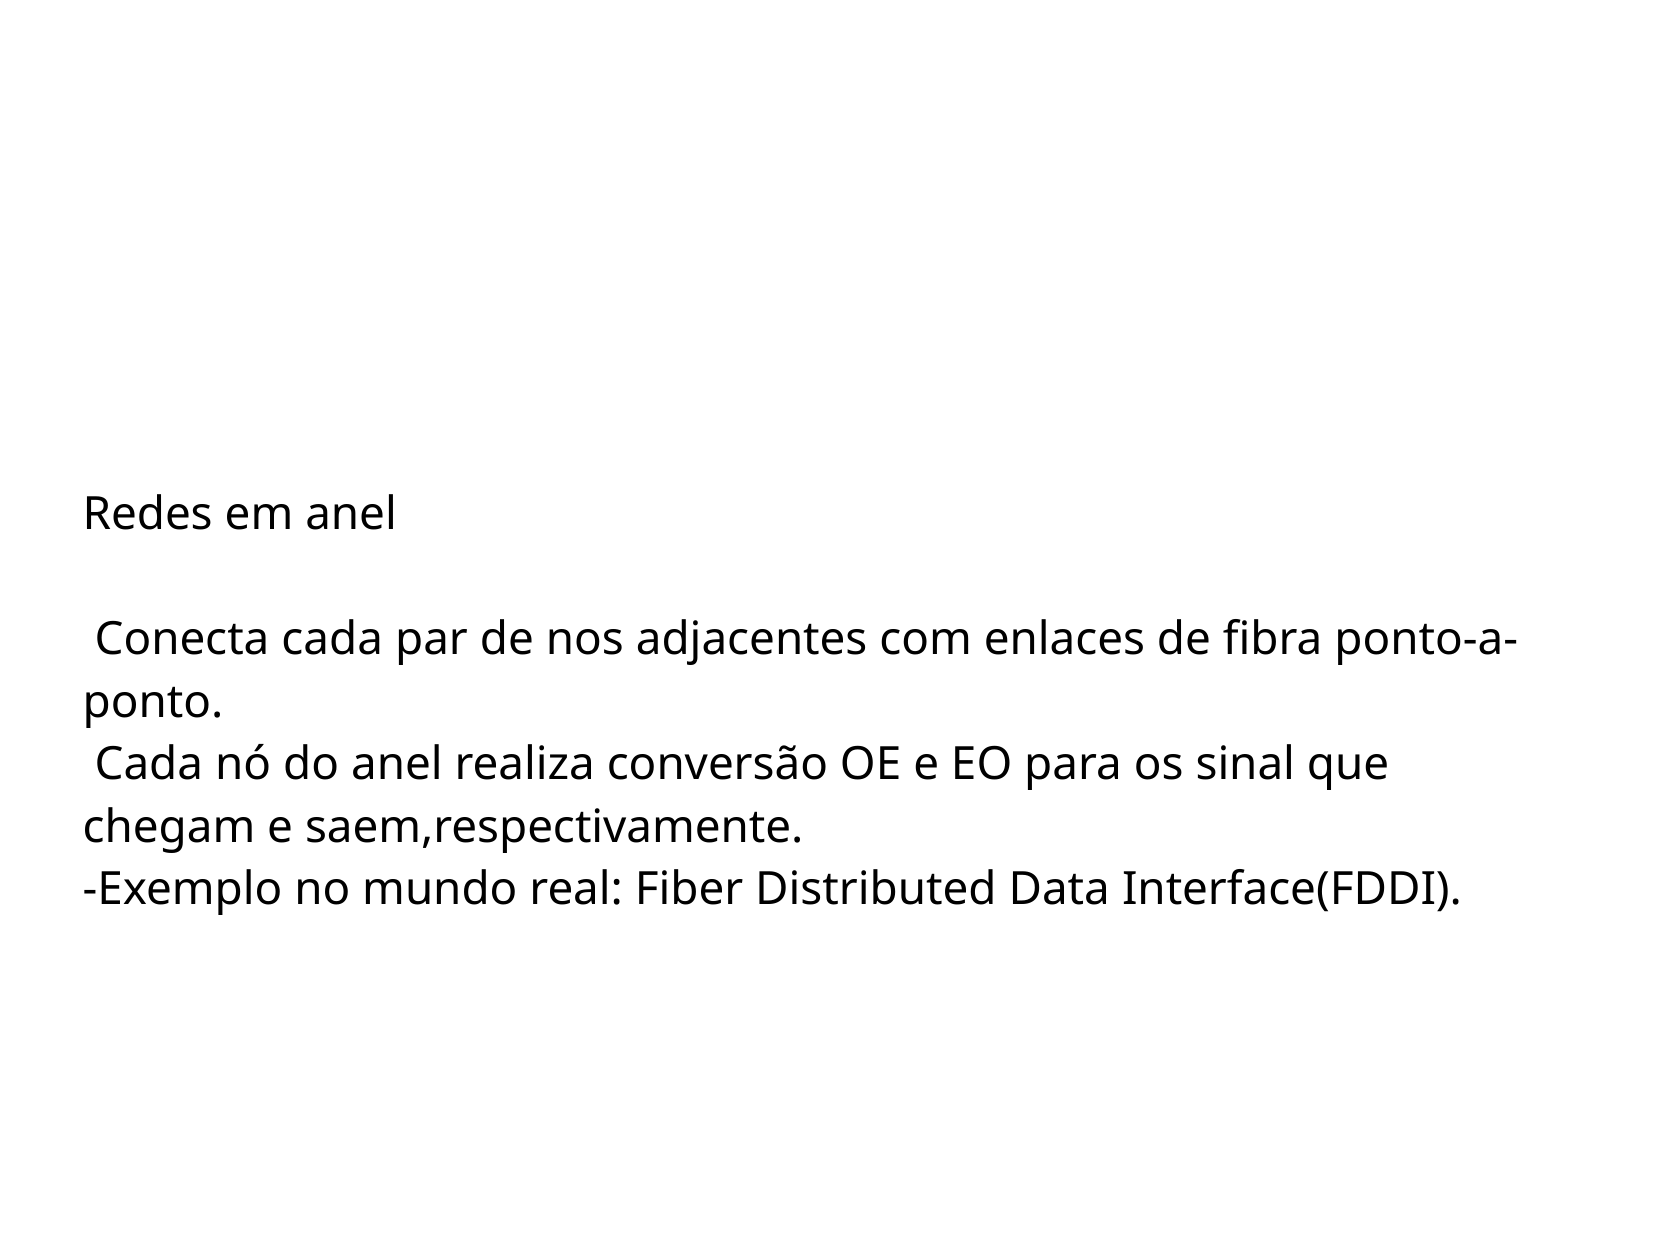

#
Redes em anel
 Conecta cada par de nos adjacentes com enlaces de fibra ponto-a-ponto.
 Cada nó do anel realiza conversão OE e EO para os sinal que chegam e saem,respectivamente.
-Exemplo no mundo real: Fiber Distributed Data Interface(FDDI).